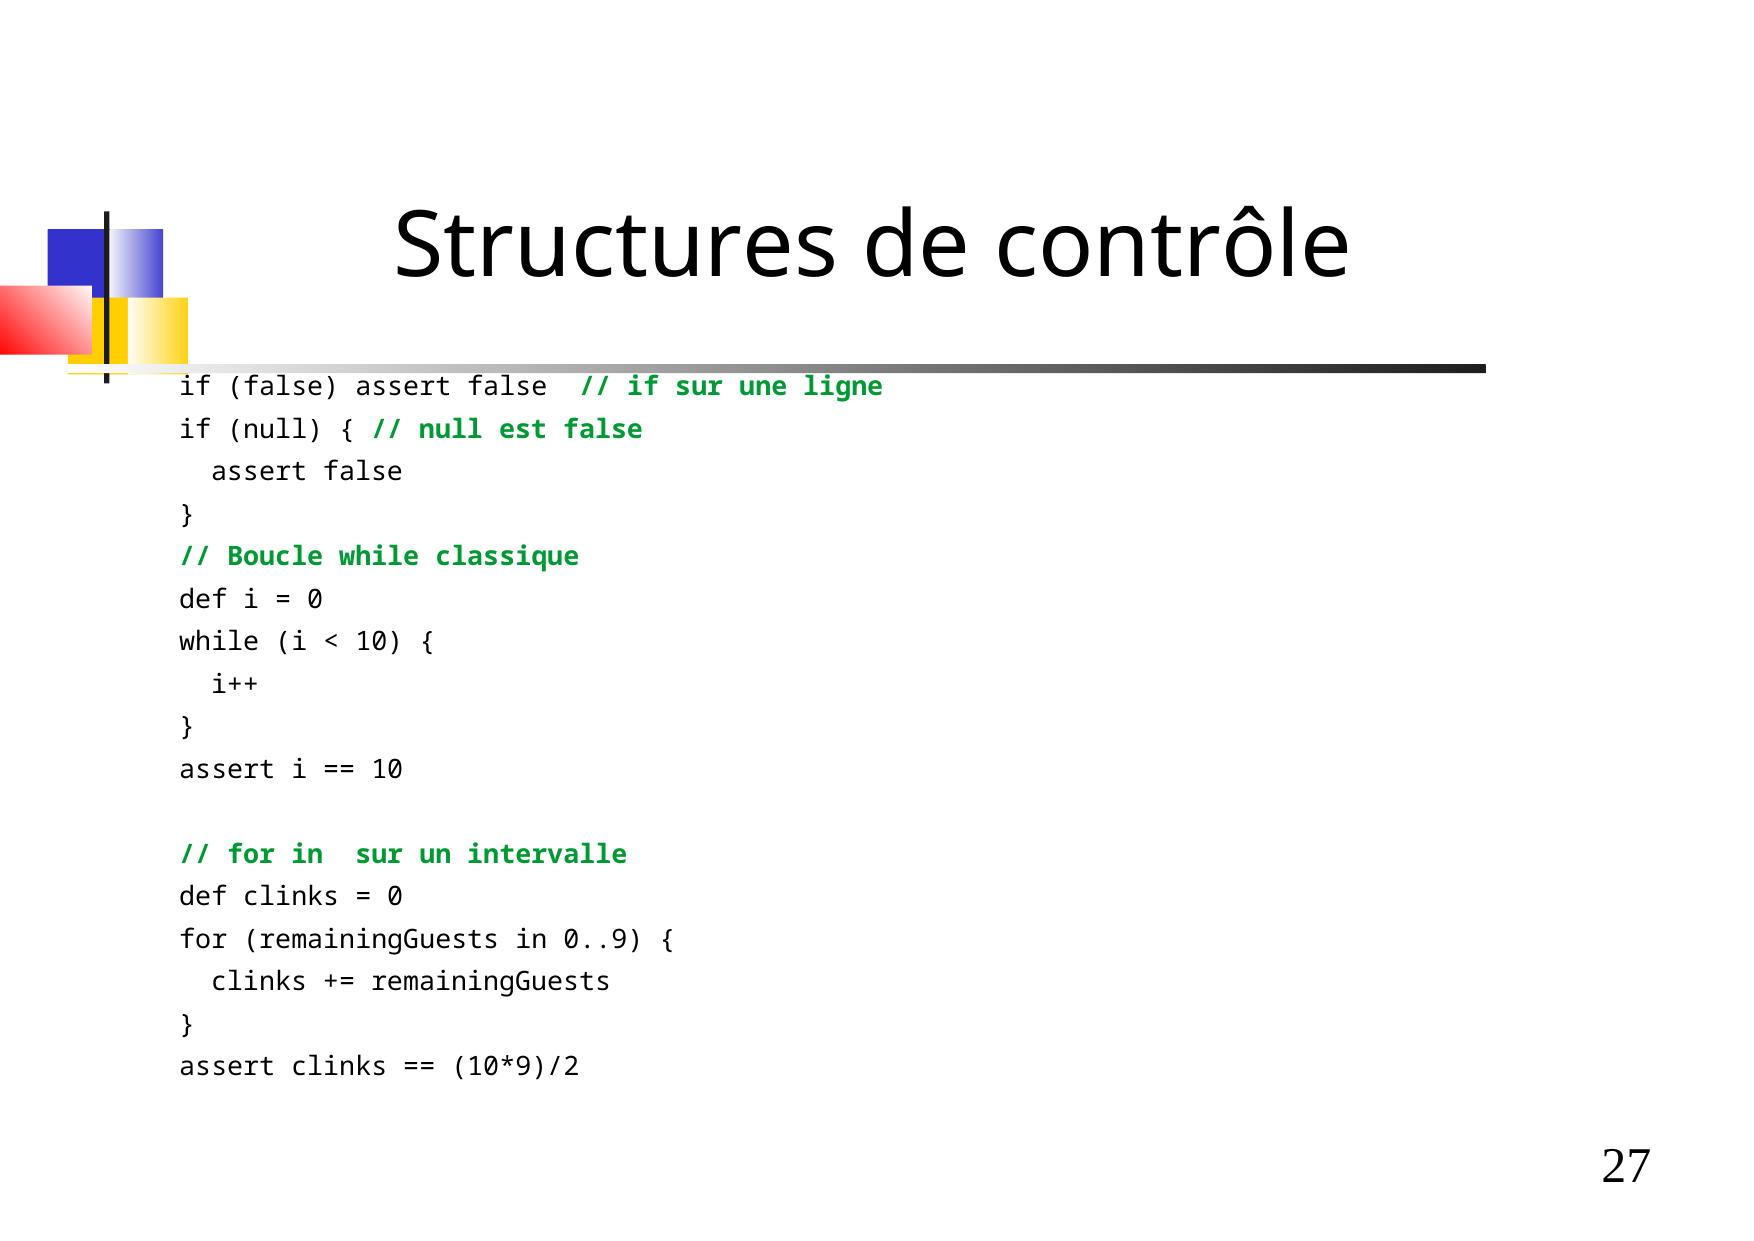

# Structures de contrôle
if (false) assert false // if sur une ligne
if (null) { // null est false
 assert false
}
// Boucle while classique
def i = 0
while (i < 10) {
 i++
}
assert i == 10
// for in sur un intervalle
def clinks = 0
for (remainingGuests in 0..9) {
 clinks += remainingGuests
}
assert clinks == (10*9)/2